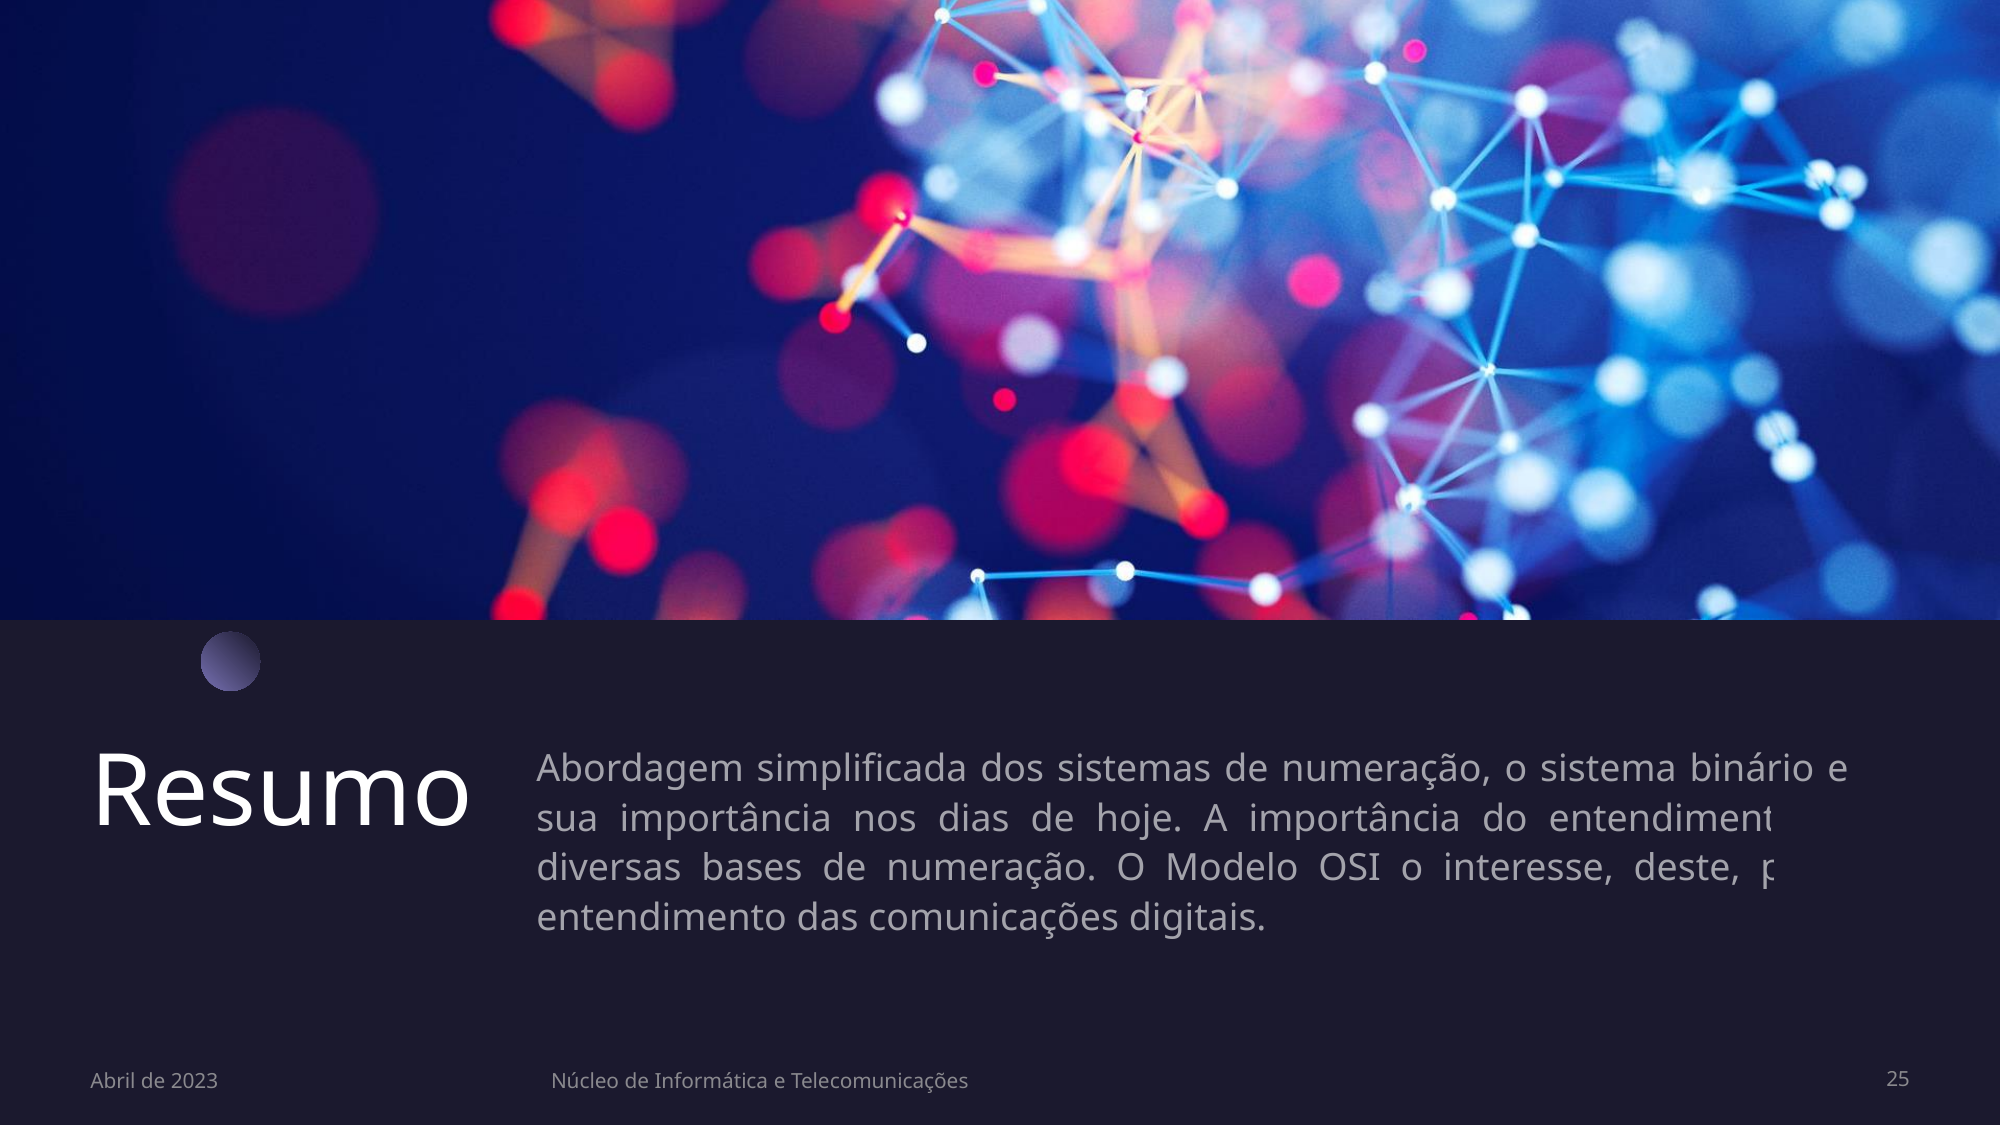

# Resumo
Abordagem simplificada dos sistemas de numeração, o sistema binário e a sua importância nos dias de hoje. A importância do entendimento das diversas bases de numeração. O Modelo OSI o interesse, deste, para o entendimento das comunicações digitais.
Abril de 2023
Núcleo de Informática e Telecomunicações